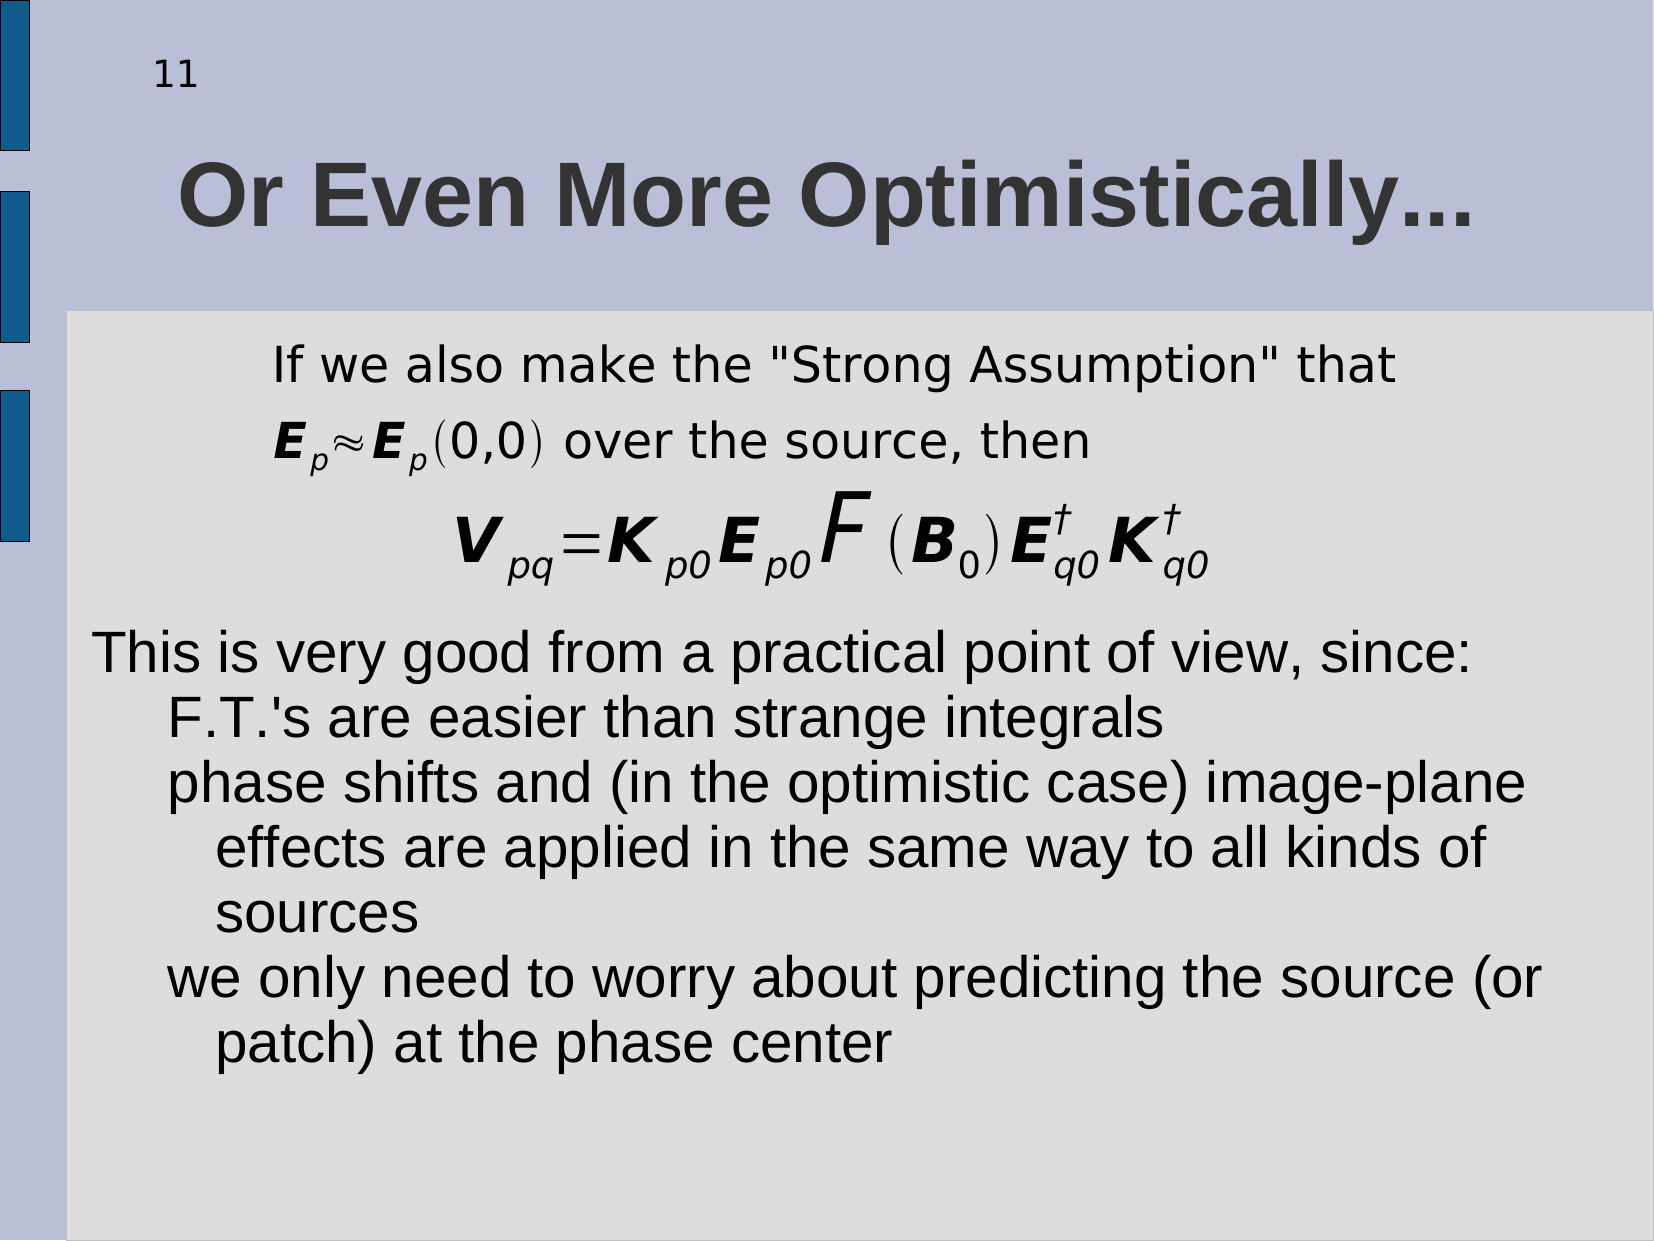

# Or Even More Optimistically...
This is very good from a practical point of view, since:
F.T.'s are easier than strange integrals
phase shifts and (in the optimistic case) image-plane effects are applied in the same way to all kinds of sources
we only need to worry about predicting the source (or patch) at the phase center